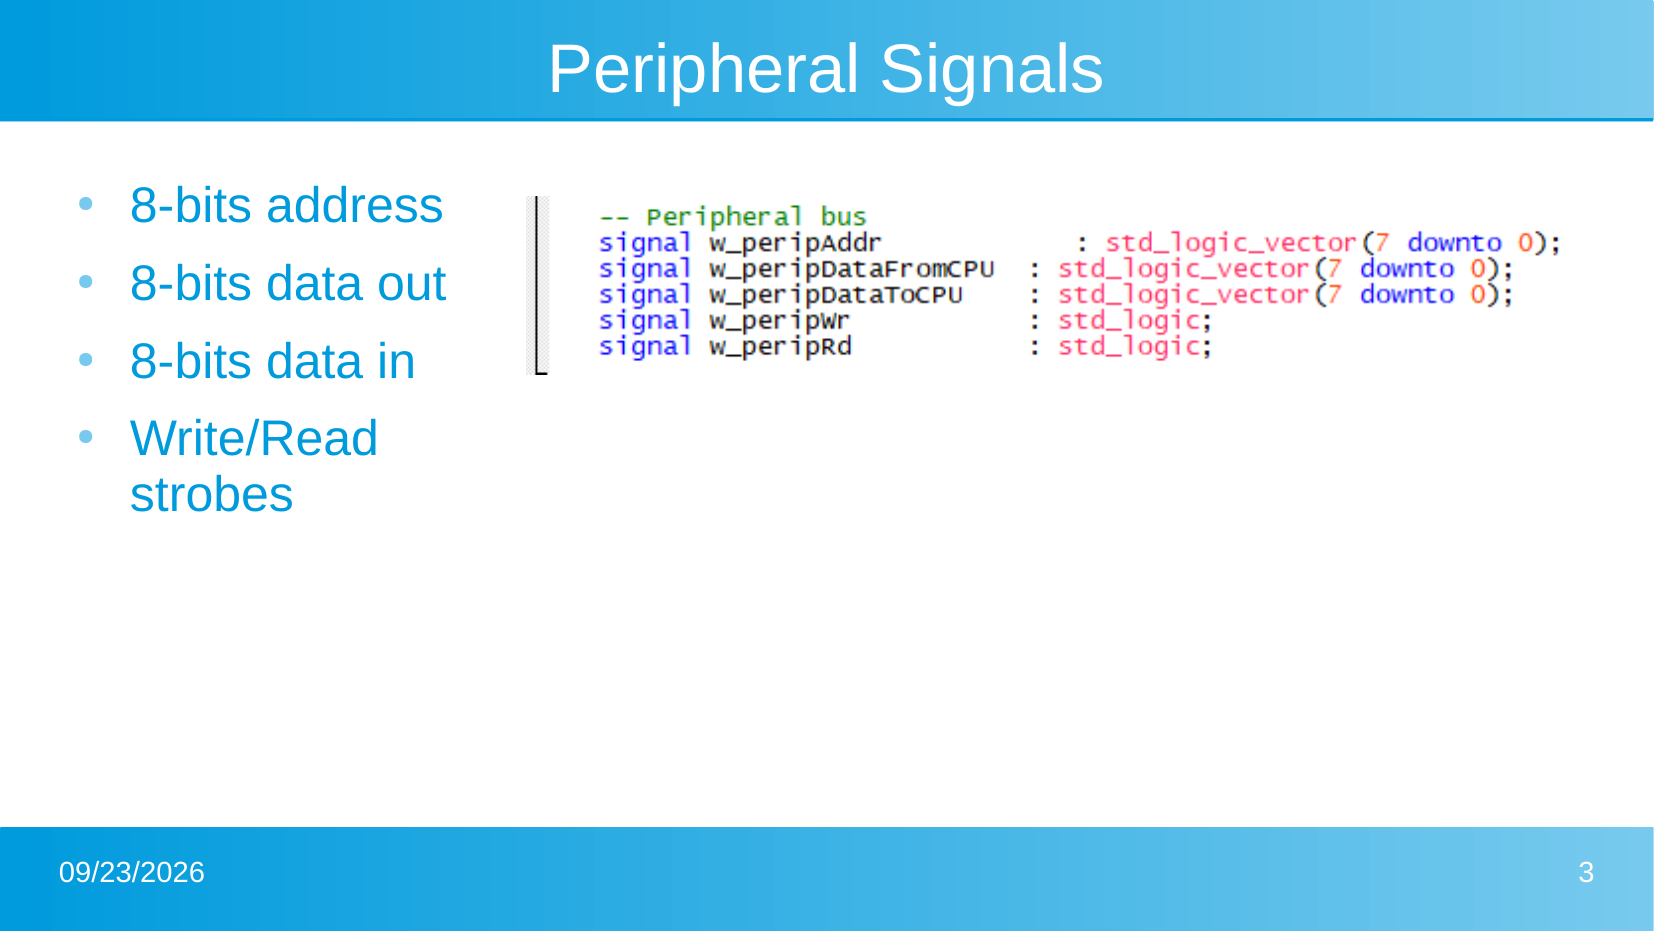

# Peripheral Signals
8-bits address
8-bits data out
8-bits data in
Write/Read strobes
3